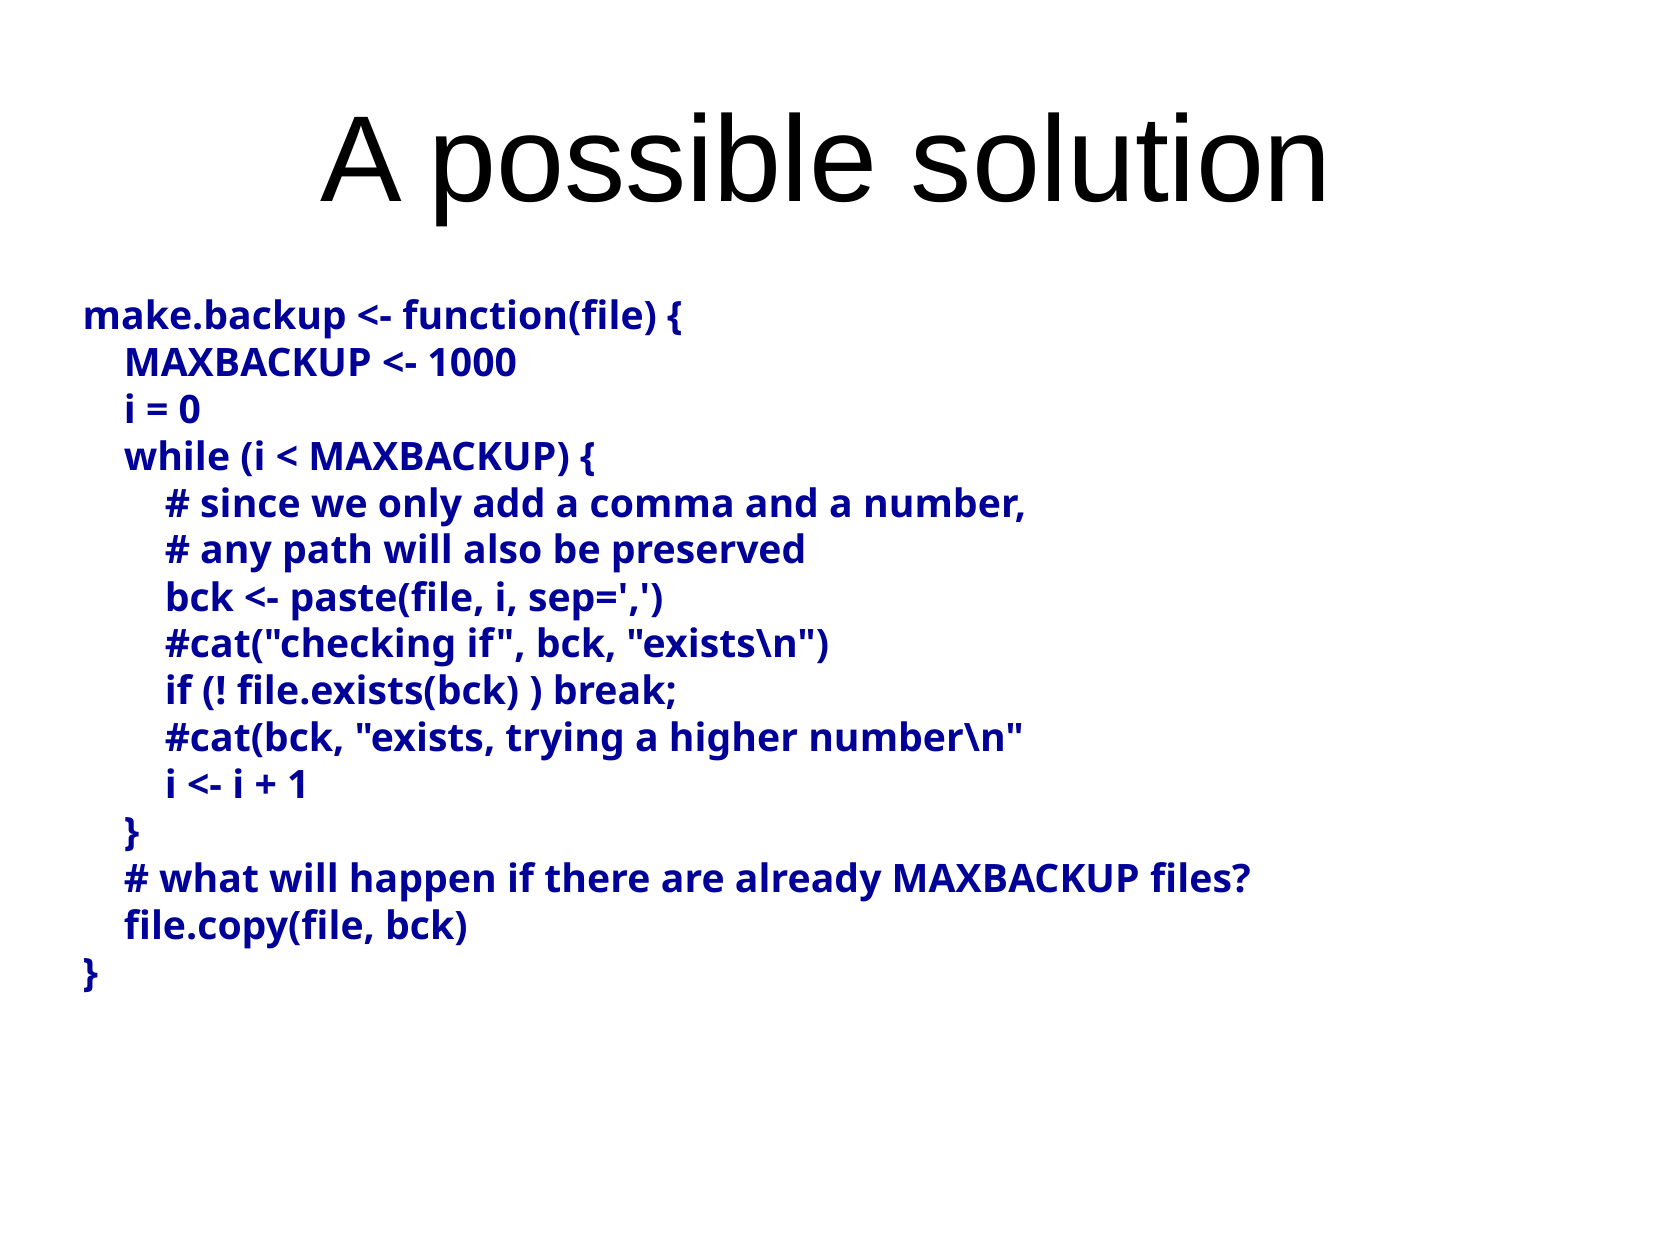

A possible solution
make.backup <- function(file) {
 MAXBACKUP <- 1000
 i = 0
 while (i < MAXBACKUP) {
 # since we only add a comma and a number,
 # any path will also be preserved
 bck <- paste(file, i, sep=',')
 #cat("checking if", bck, "exists\n")
 if (! file.exists(bck) ) break;
 #cat(bck, "exists, trying a higher number\n"
 i <- i + 1
 }
 # what will happen if there are already MAXBACKUP files?
 file.copy(file, bck)
}